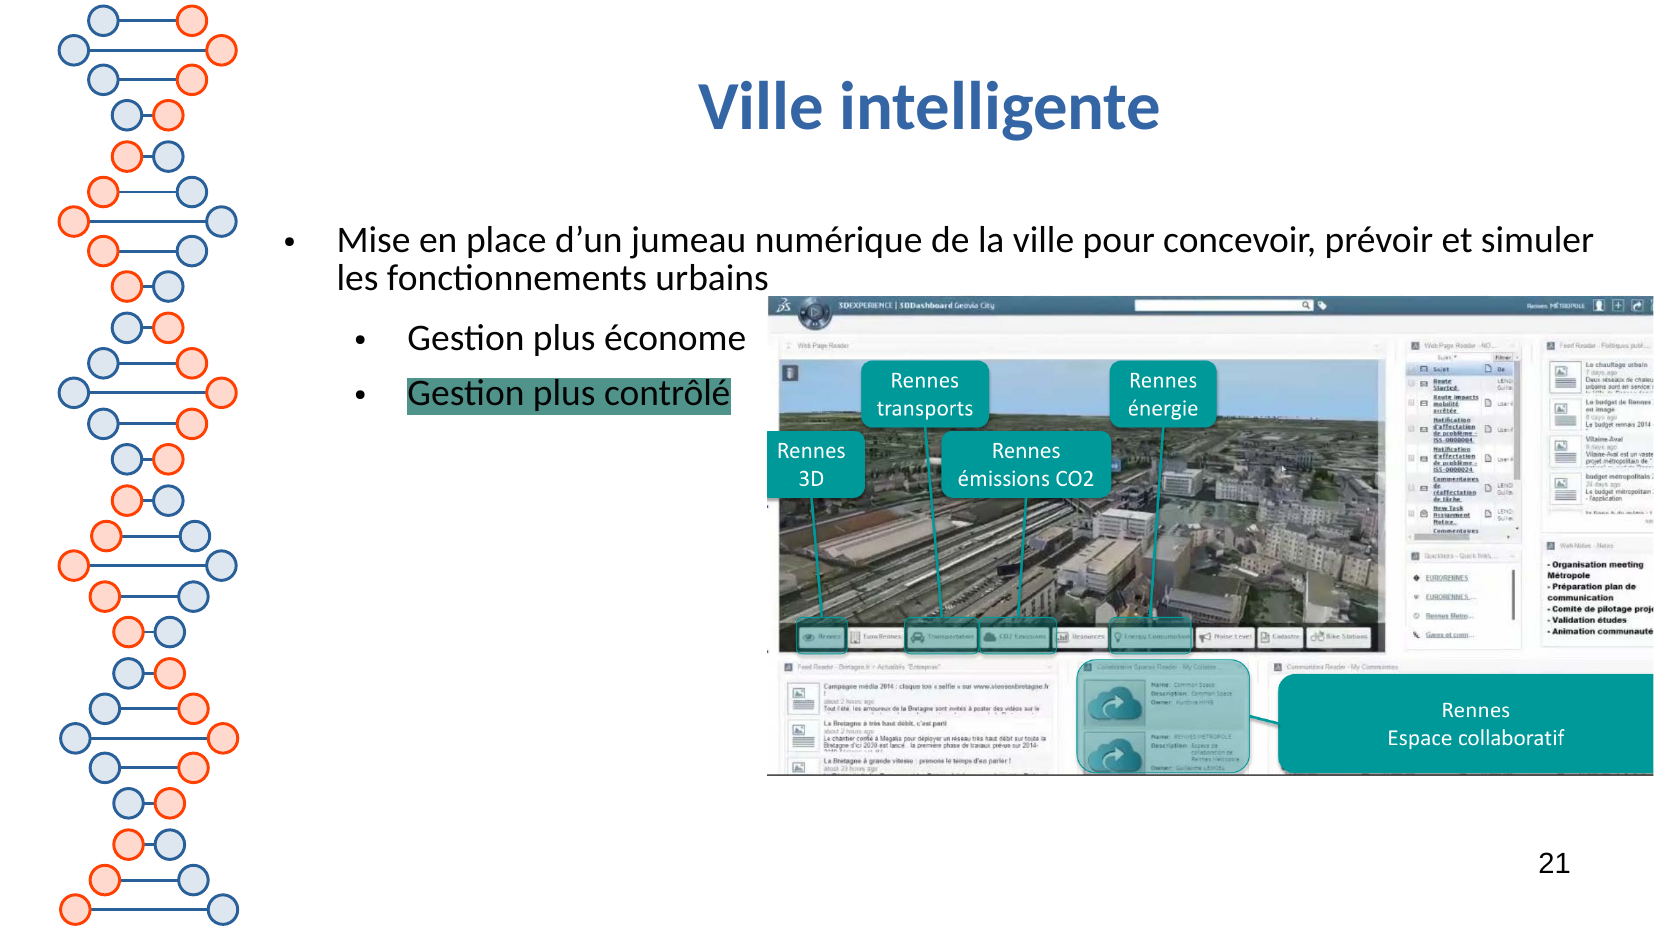

# Ville intelligente
Mise en place d’un jumeau numérique de la ville pour concevoir, prévoir et simuler les fonctionnements urbains
Gestion plus économe
Gestion plus contrôlé
21